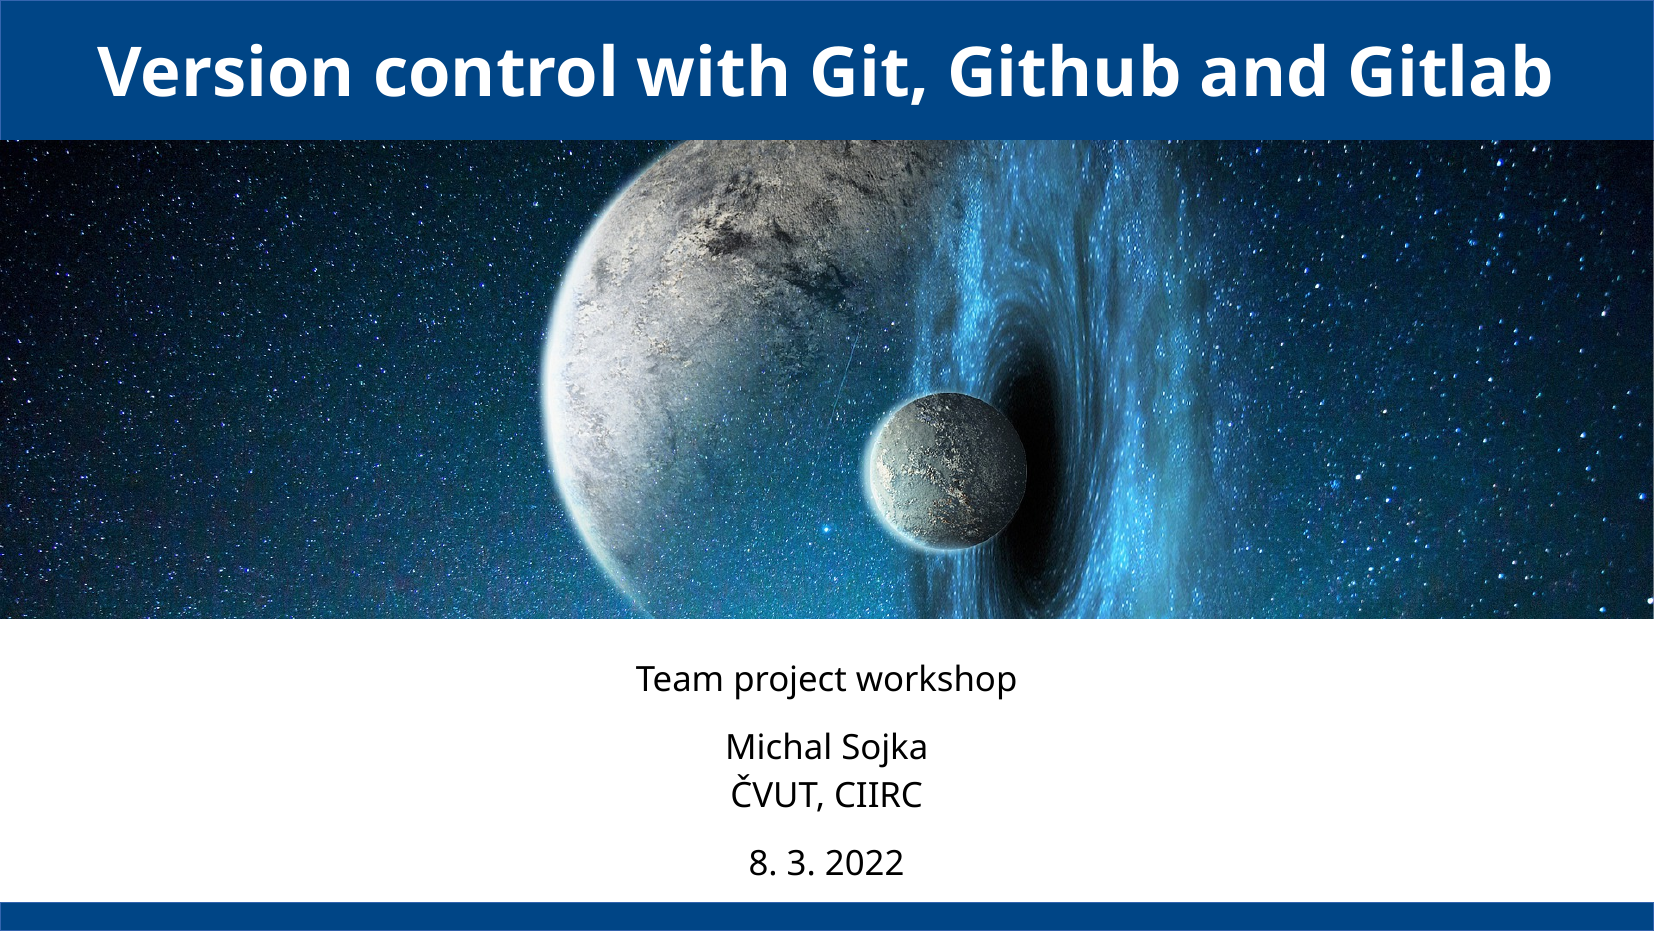

# Version control with Git, Github and Gitlab
Team project workshop
Michal Sojka
ČVUT, CIIRC
8. 3. 2022